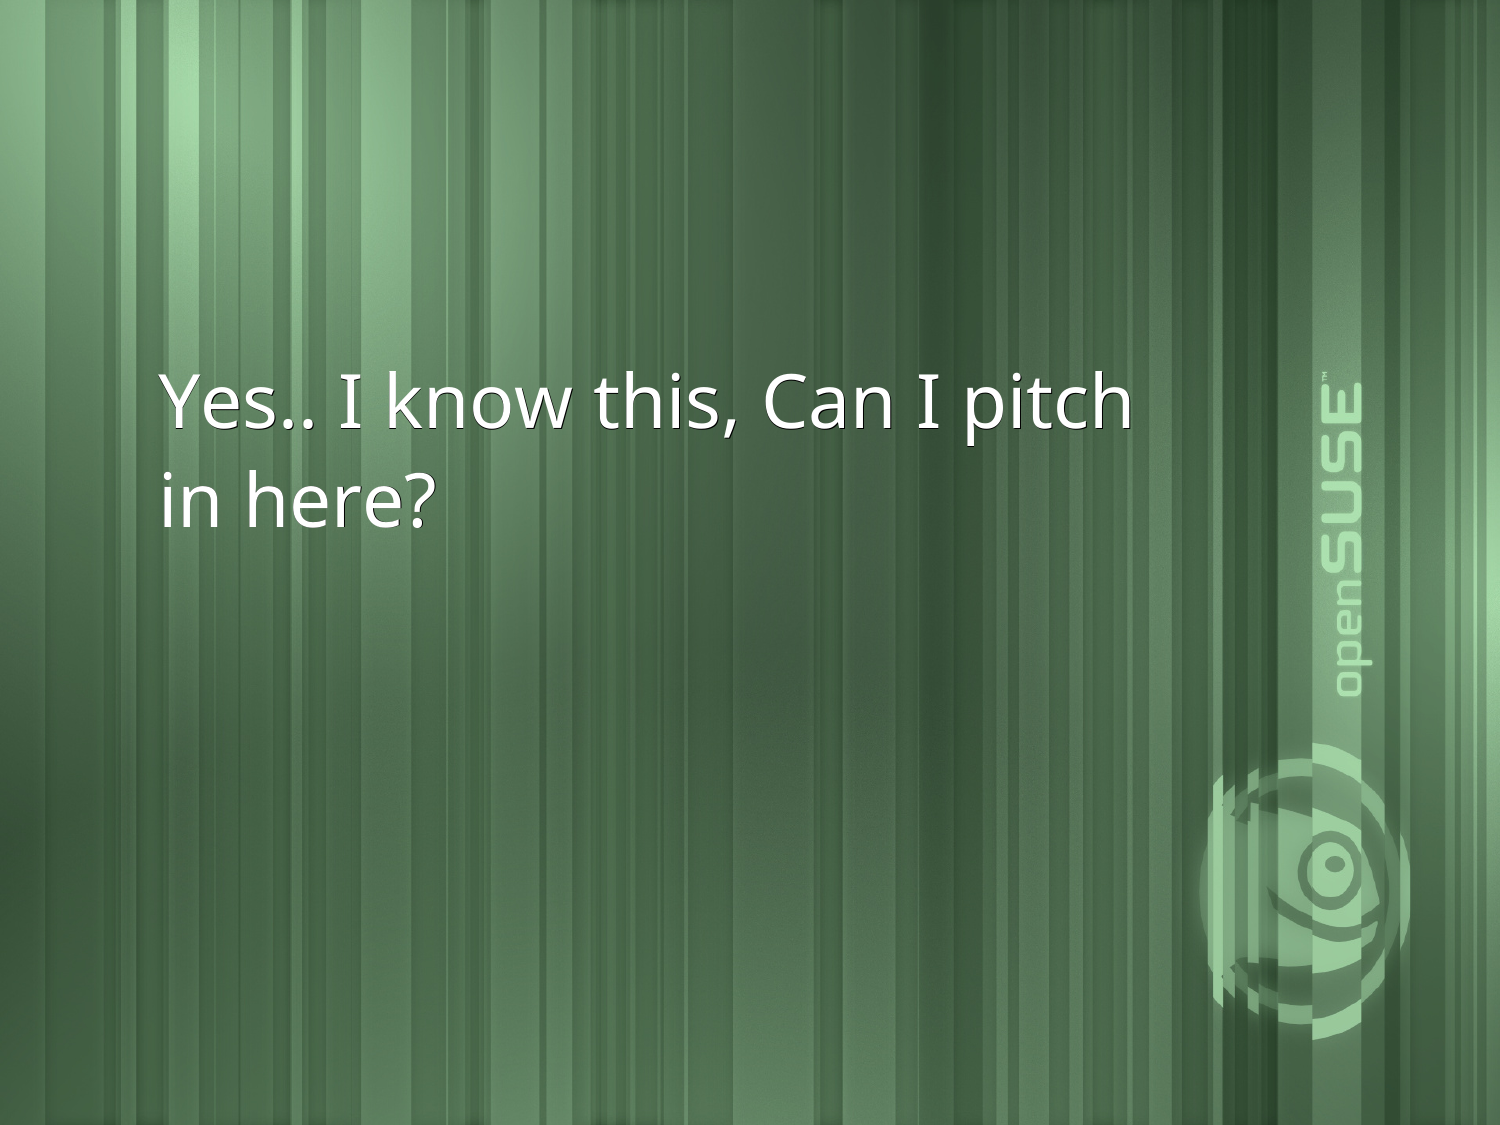

# Yes.. I know this, Can I pitch in here?